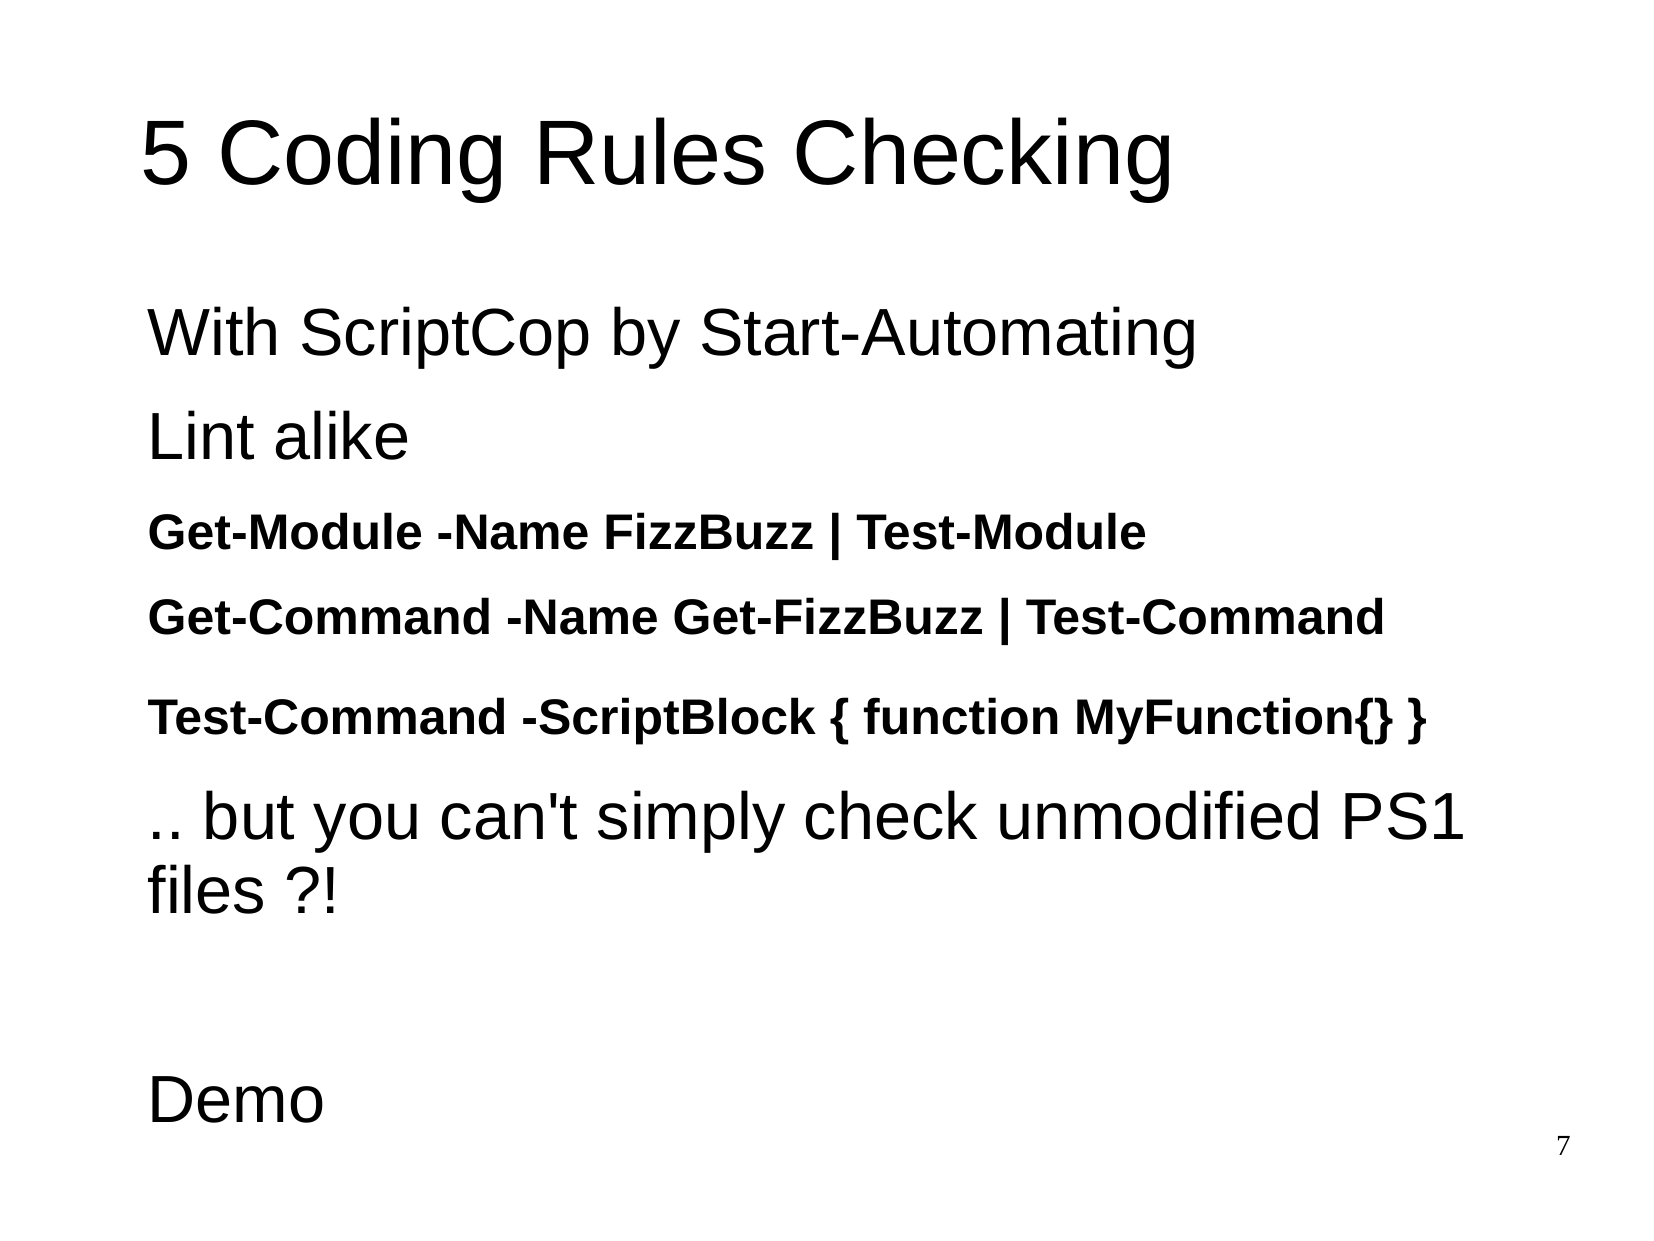

# 5 Coding Rules Checking
With ScriptCop by Start-Automating
Lint alike
Get-Module -Name FizzBuzz | Test-Module
Get-Command -Name Get-FizzBuzz | Test-Command
Test-Command -ScriptBlock { function MyFunction{} }
.. but you can't simply check unmodified PS1 files ?!
Demo
7